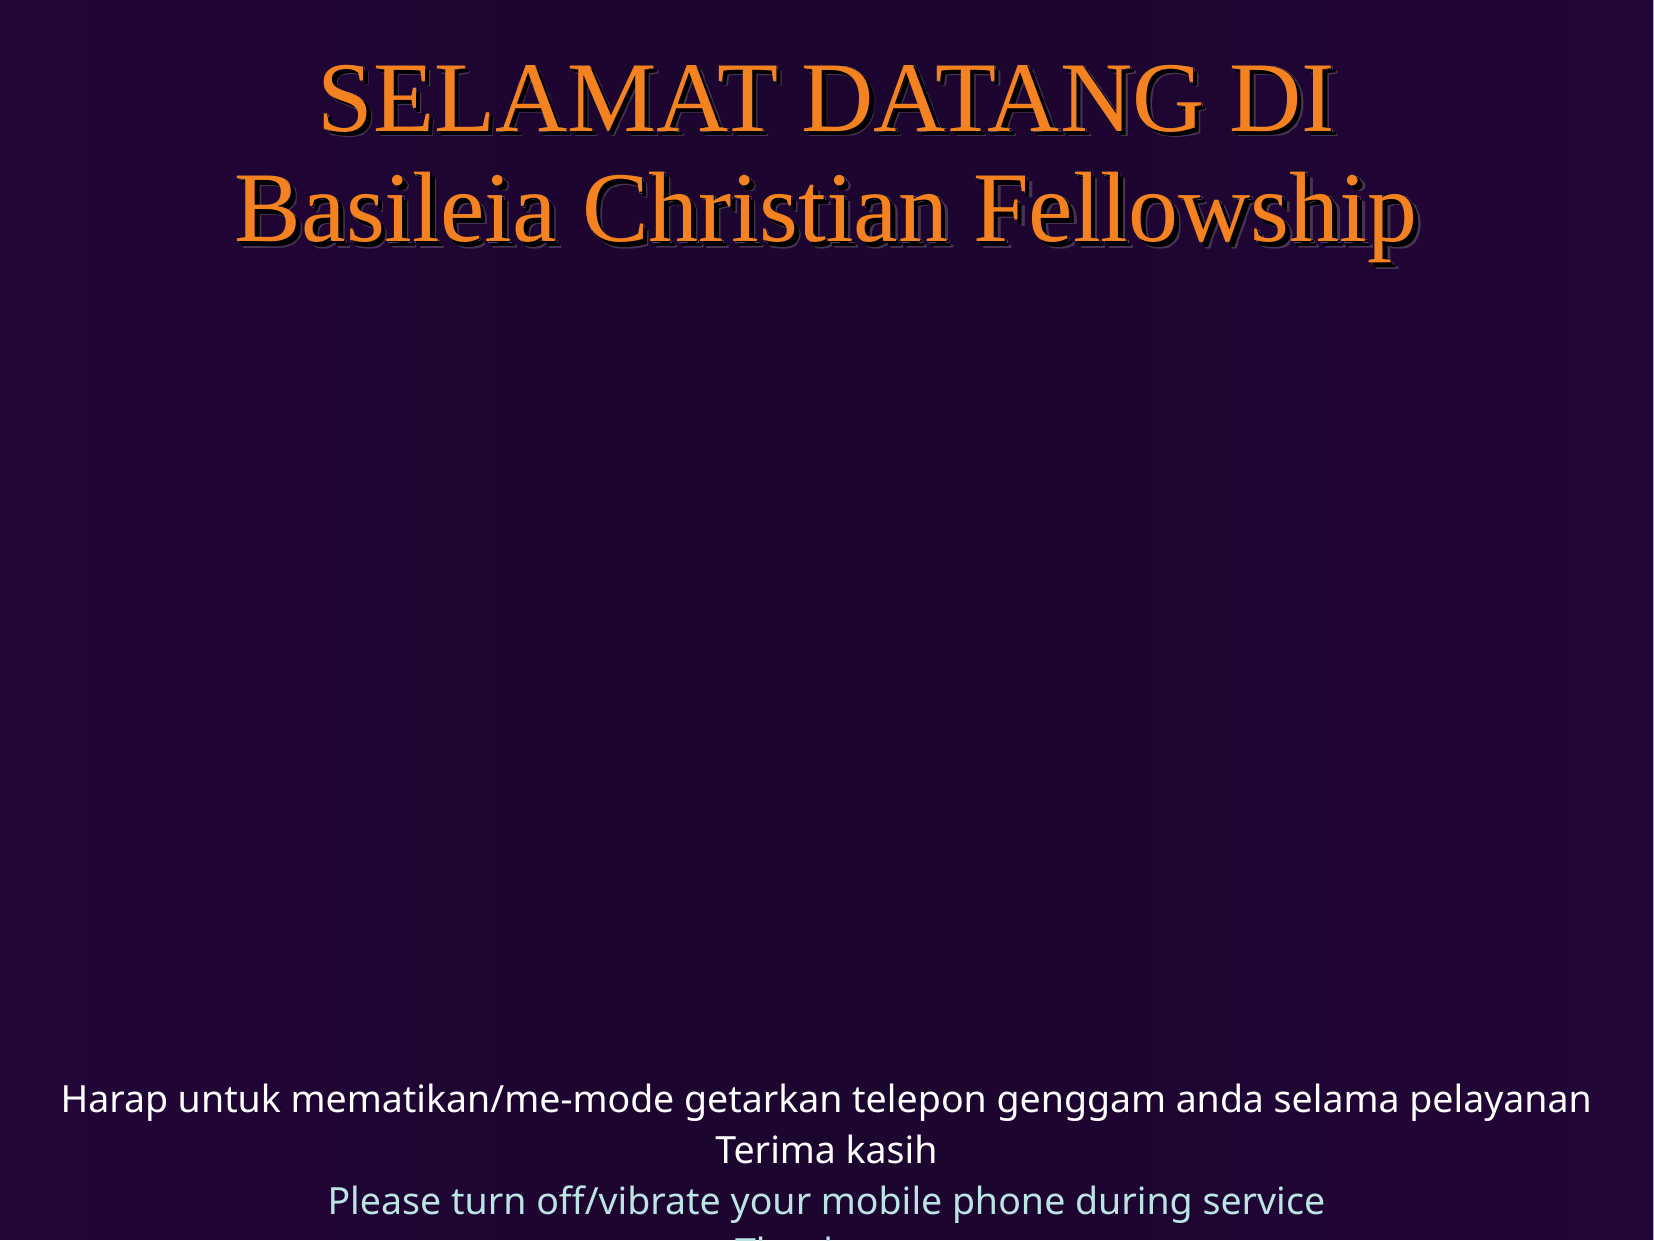

# SELAMAT DATANG DI Basileia Christian Fellowship
Harap untuk mematikan/me-mode getarkan telepon genggam anda selama pelayanan
Terima kasih
Please turn off/vibrate your mobile phone during service
Thank you